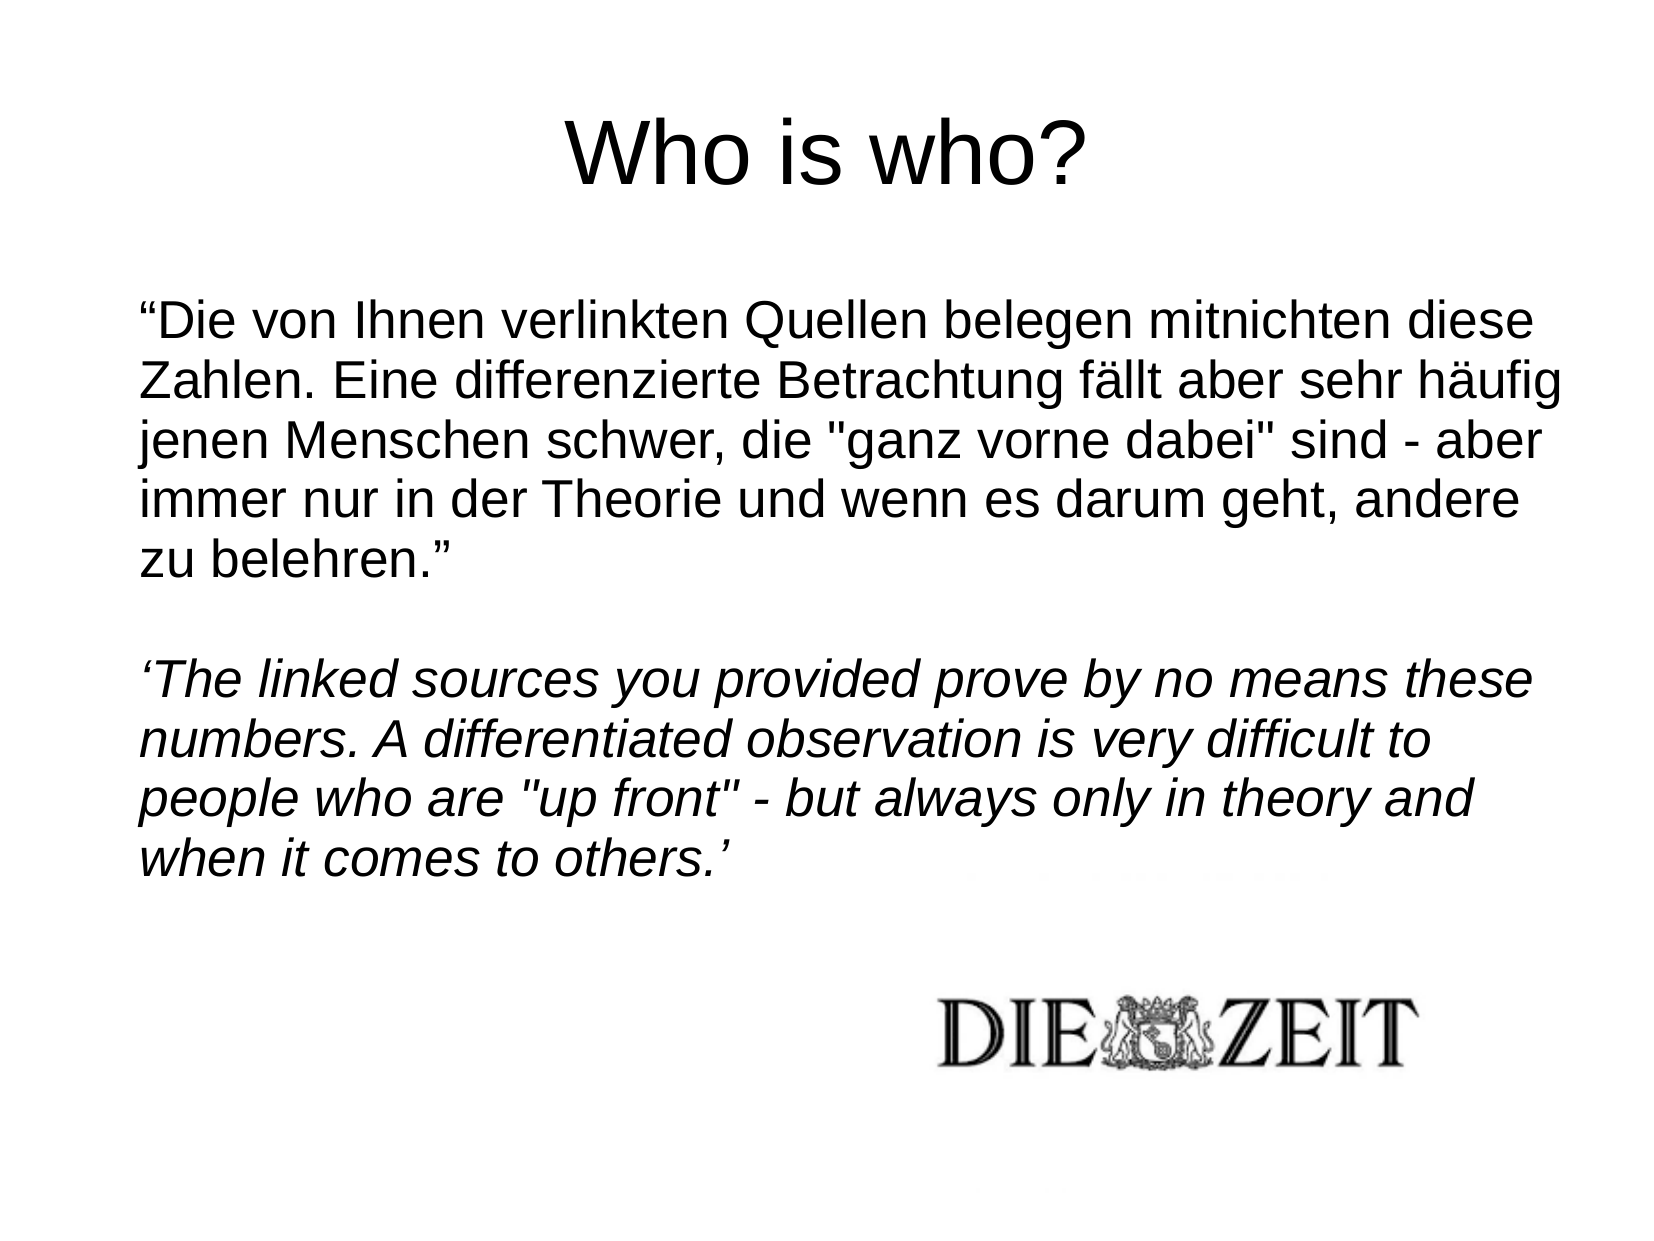

# Who is who?
“Die von Ihnen verlinkten Quellen belegen mitnichten diese Zahlen. Eine differenzierte Betrachtung fällt aber sehr häufig jenen Menschen schwer, die "ganz vorne dabei" sind - aber immer nur in der Theorie und wenn es darum geht, andere zu belehren.”
‘The linked sources you provided prove by no means these numbers. A differentiated observation is very difficult to people who are "up front" - but always only in theory and when it comes to others.’